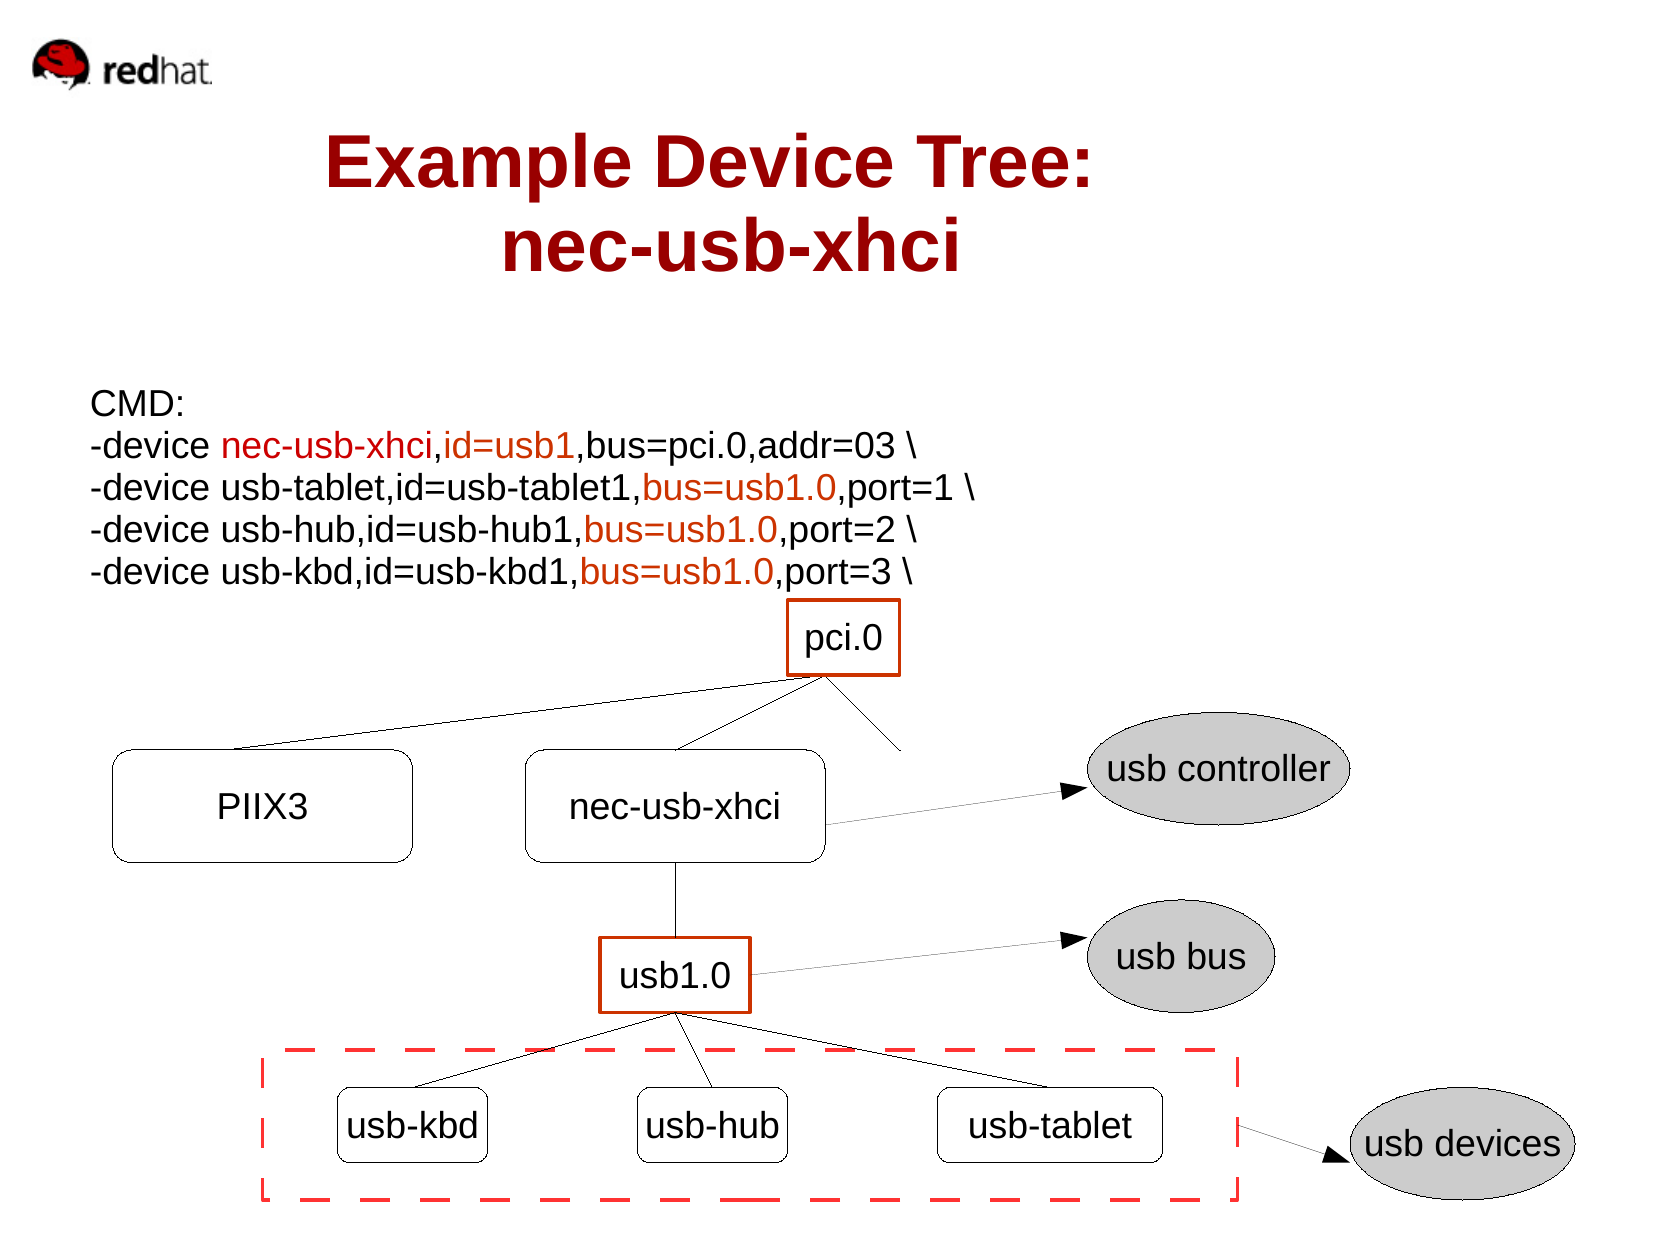

Example Device Tree:
nec-usb-xhci
CMD:
-device nec-usb-xhci,id=usb1,bus=pci.0,addr=03 \
-device usb-tablet,id=usb-tablet1,bus=usb1.0,port=1 \
-device usb-hub,id=usb-hub1,bus=usb1.0,port=2 \
-device usb-kbd,id=usb-kbd1,bus=usb1.0,port=3 \
pci.0
usb controller
PIIX3
nec-usb-xhci
usb bus
usb1.0
usb-kbd
usb-hub
usb-tablet
usb devices